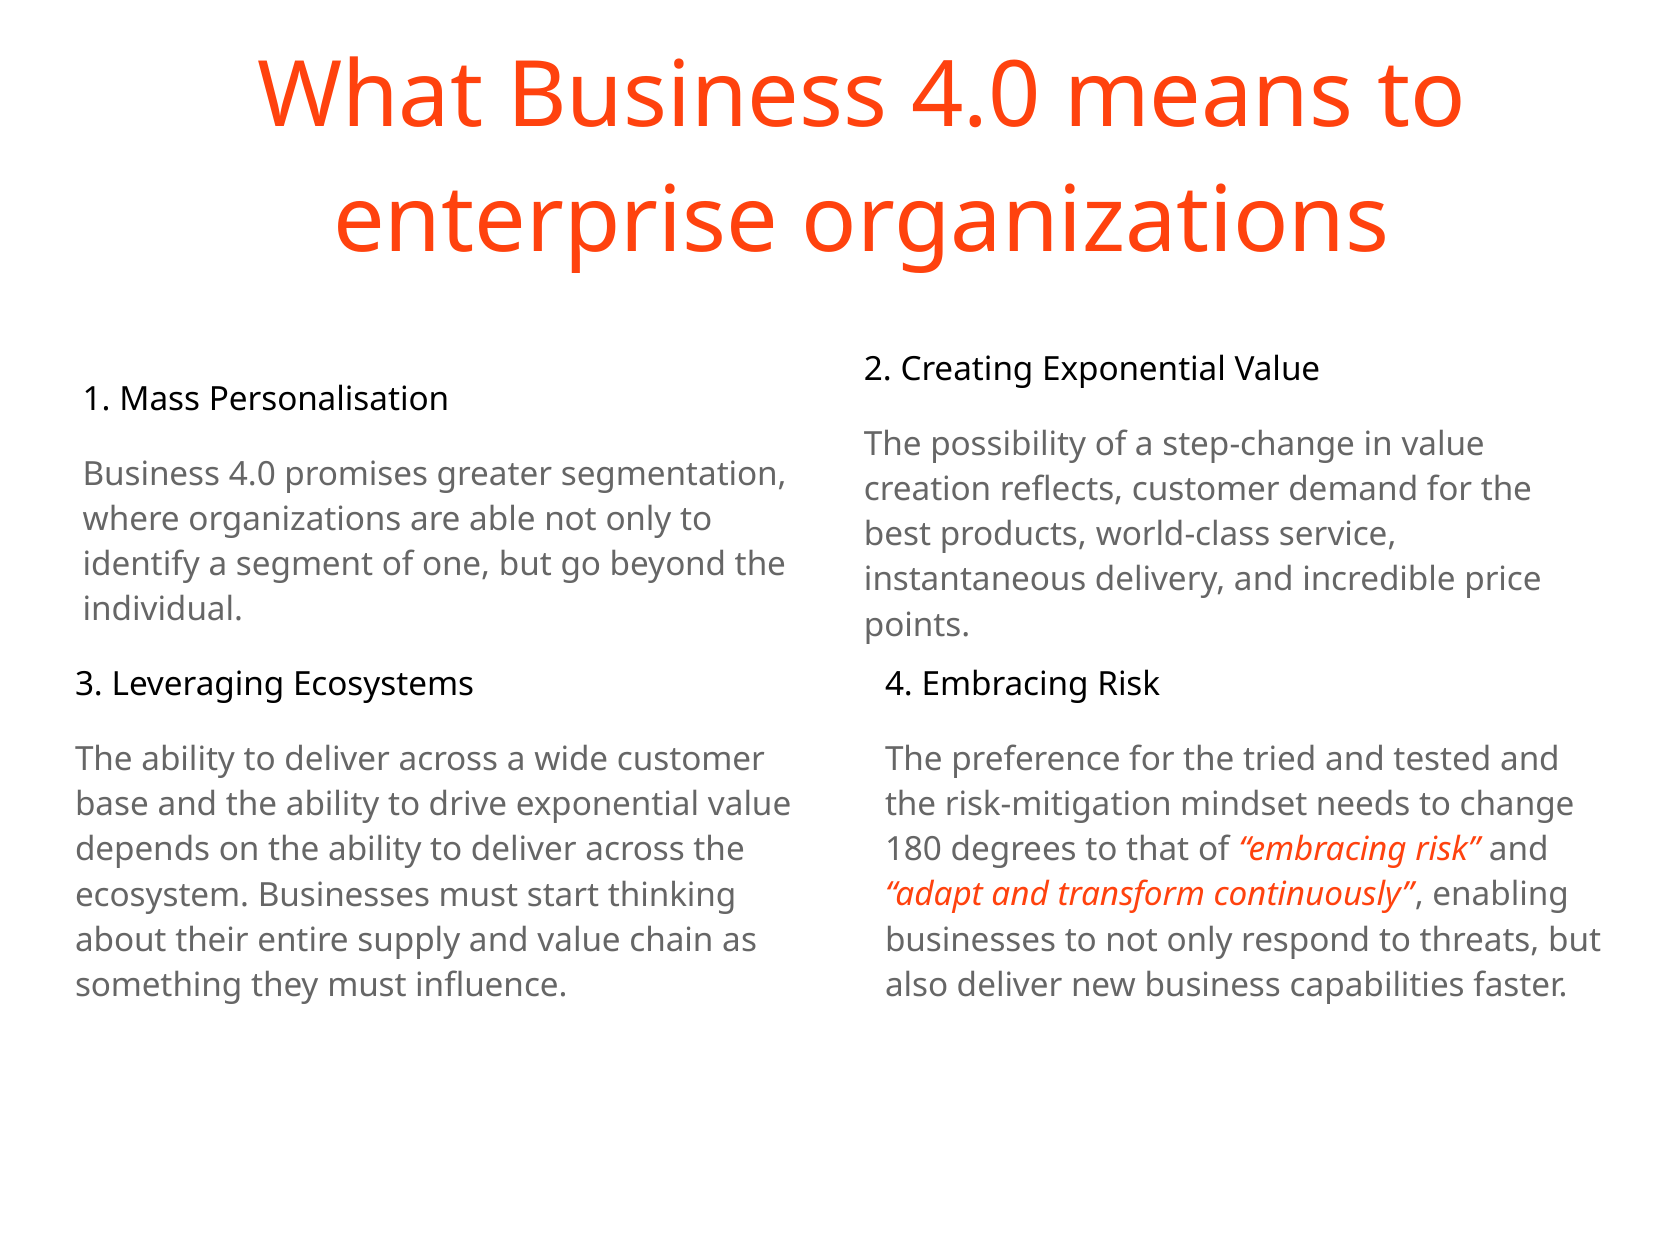

# What Business 4.0 means to enterprise organizations
2. Creating Exponential Value
The possibility of a step-change in value creation reflects, customer demand for the best products, world-class service, instantaneous delivery, and incredible price points.
1. Mass Personalisation
Business 4.0 promises greater segmentation, where organizations are able not only to identify a segment of one, but go beyond the individual.
4. Embracing Risk
The preference for the tried and tested and the risk-mitigation mindset needs to change 180 degrees to that of “embracing risk” and “adapt and transform continuously”, enabling businesses to not only respond to threats, but also deliver new business capabilities faster.
3. Leveraging Ecosystems
The ability to deliver across a wide customer base and the ability to drive exponential value depends on the ability to deliver across the ecosystem. Businesses must start thinking about their entire supply and value chain as something they must influence.